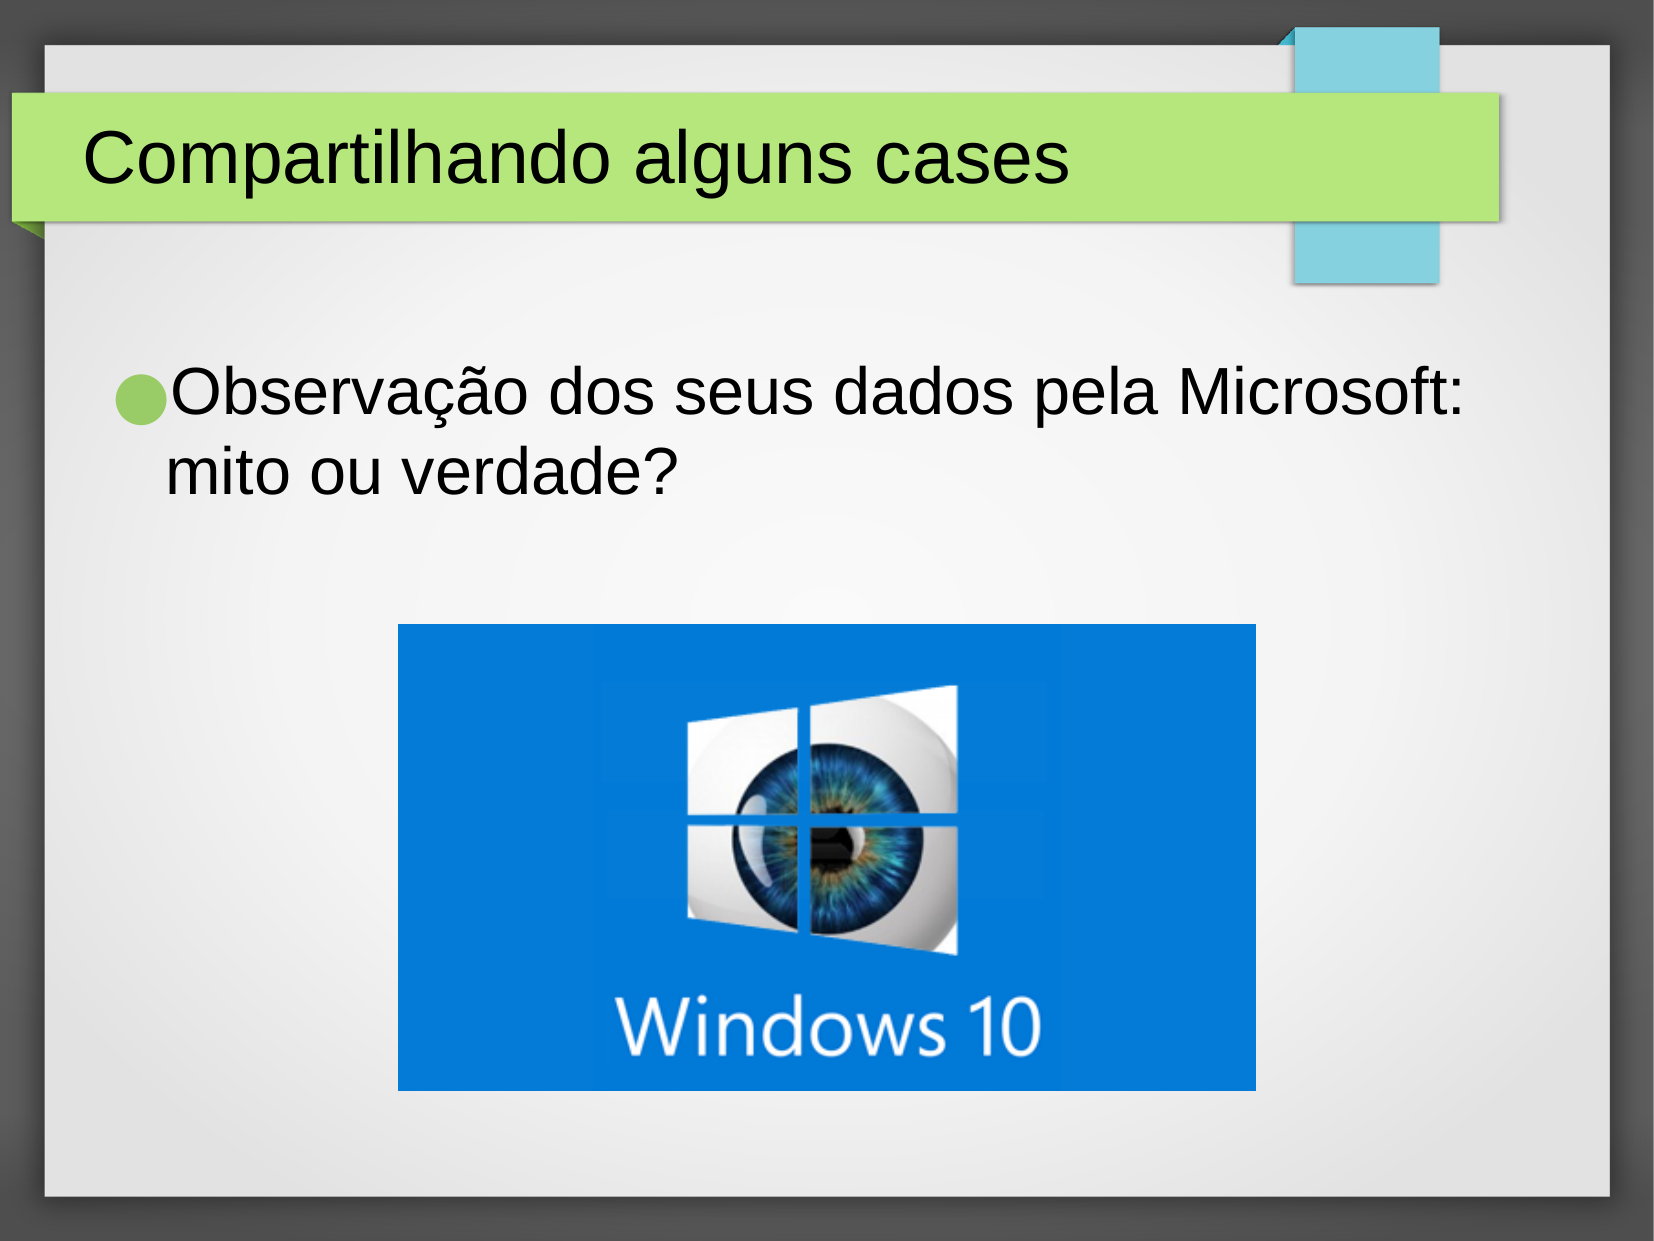

Compartilhando alguns cases
Observação dos seus dados pela Microsoft: mito ou verdade?